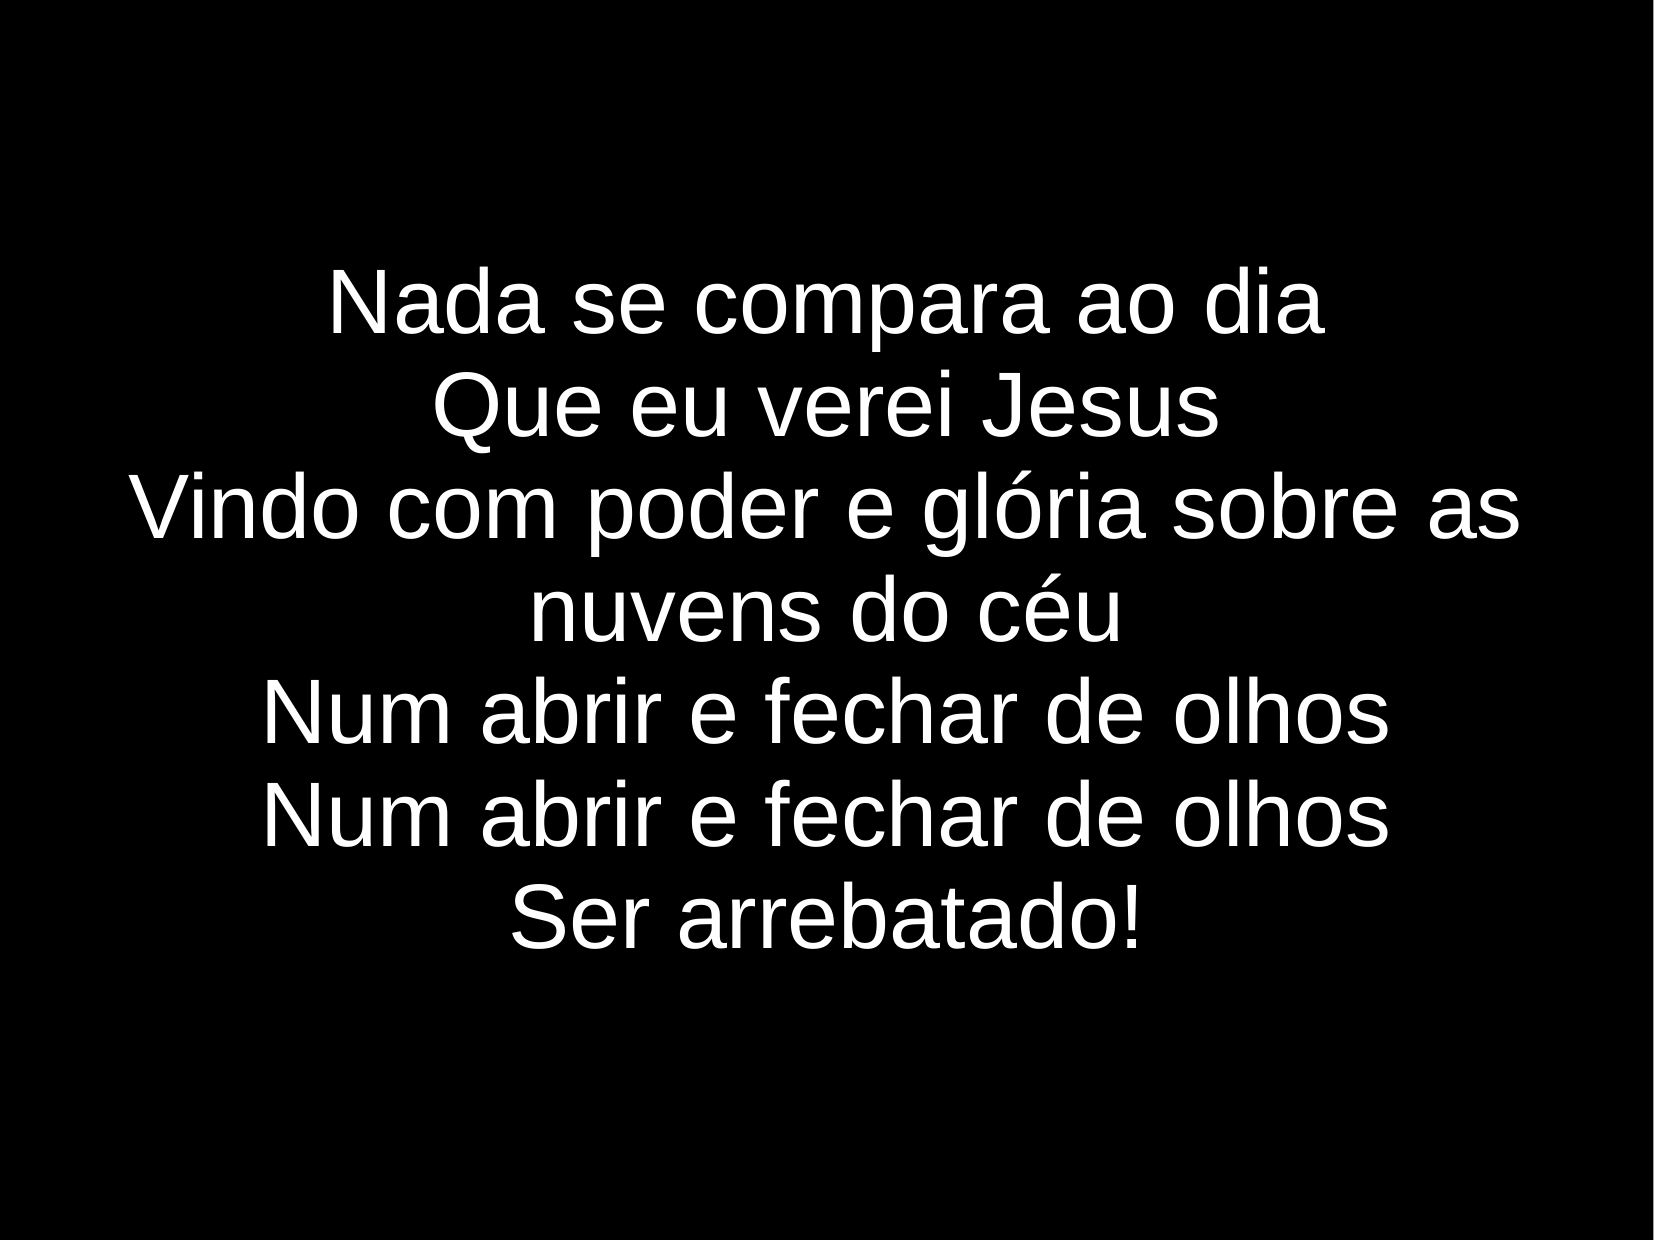

# Nada se compara ao dia
Que eu verei Jesus
Vindo com poder e glória sobre as nuvens do céu
Num abrir e fechar de olhos
Num abrir e fechar de olhos
Ser arrebatado!